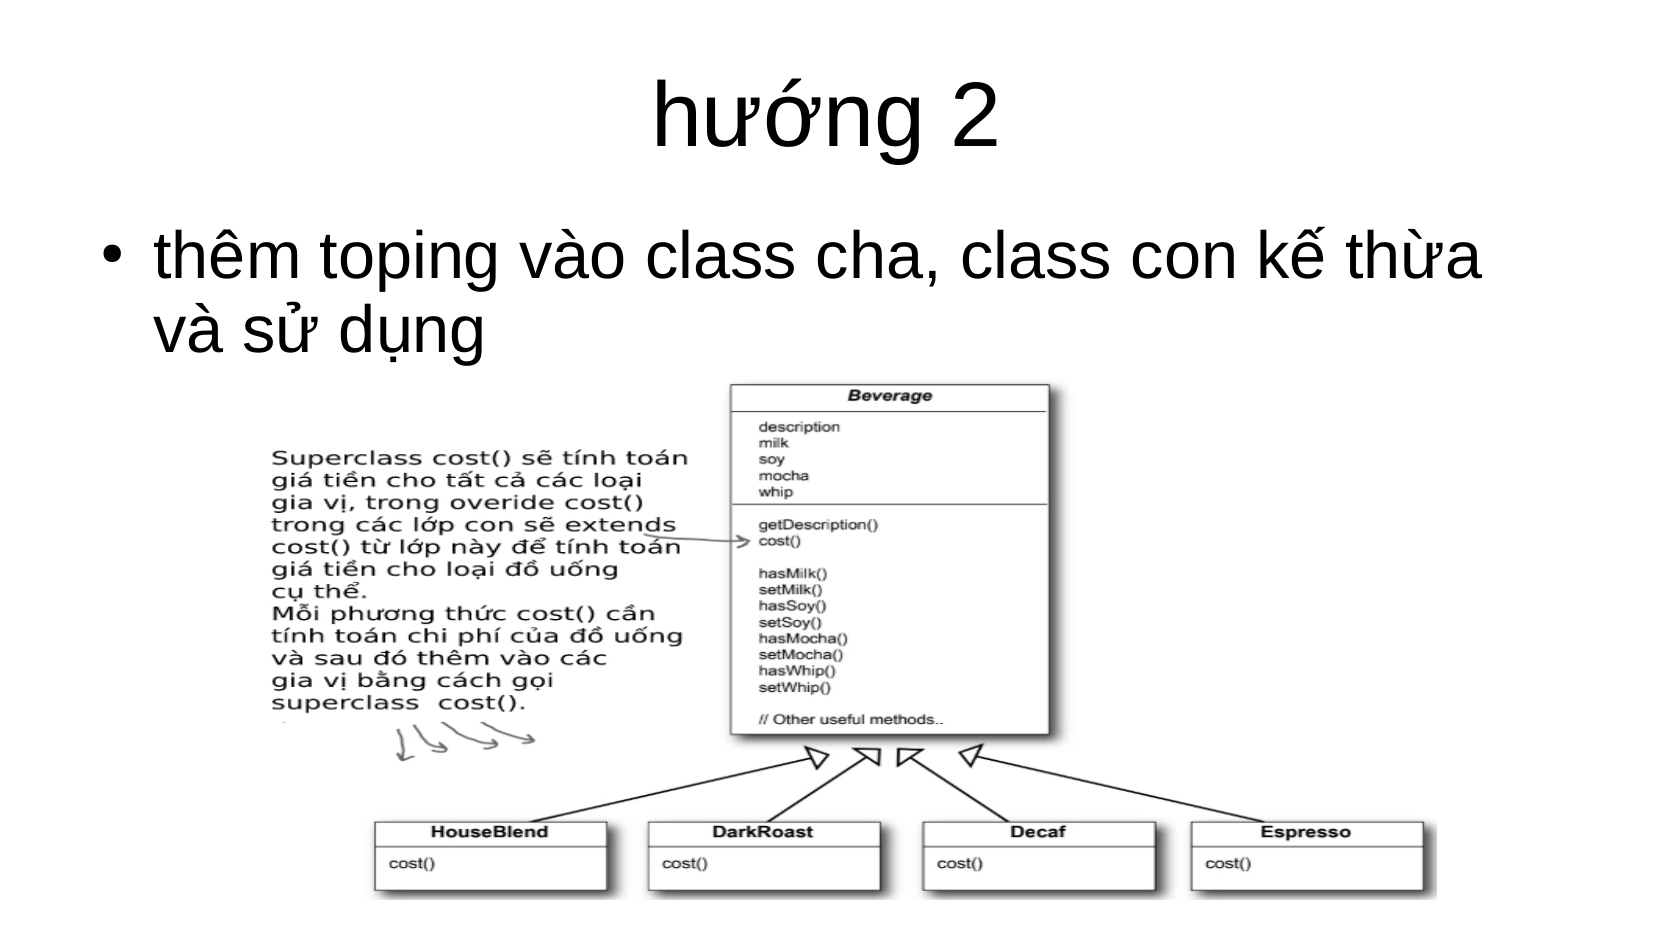

# hướng 2
thêm toping vào class cha, class con kế thừa và sử dụng